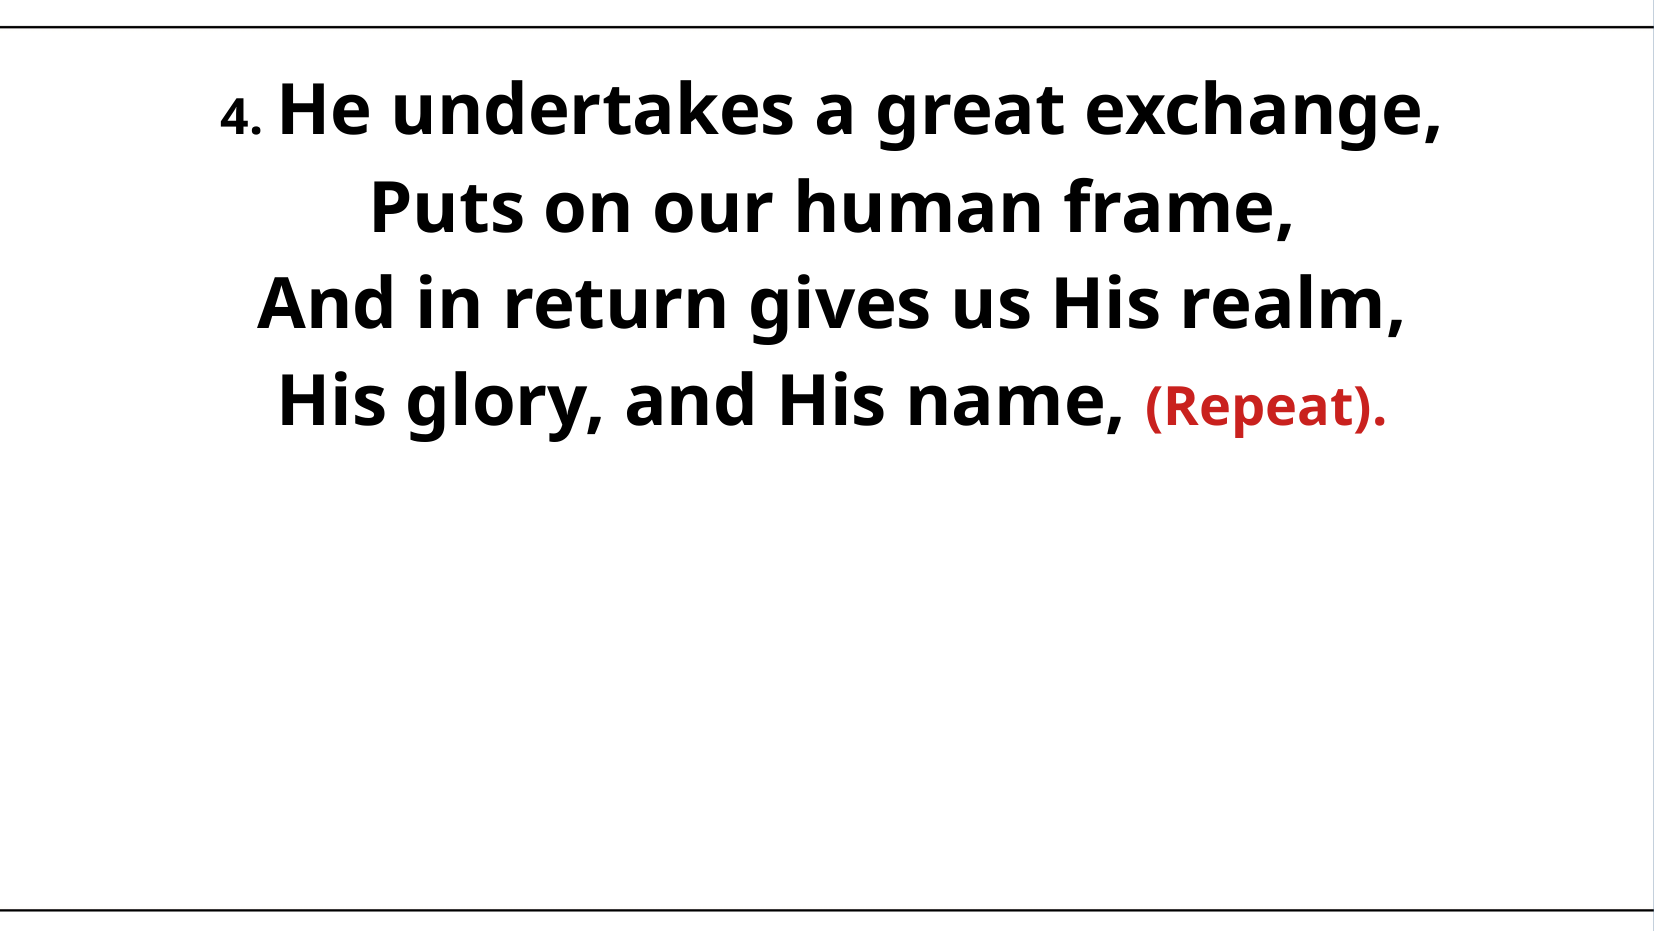

4. 	He undertakes a great exchange,
Puts on our human frame,
And in return gives us His realm,
His glory, and His name, (Repeat).